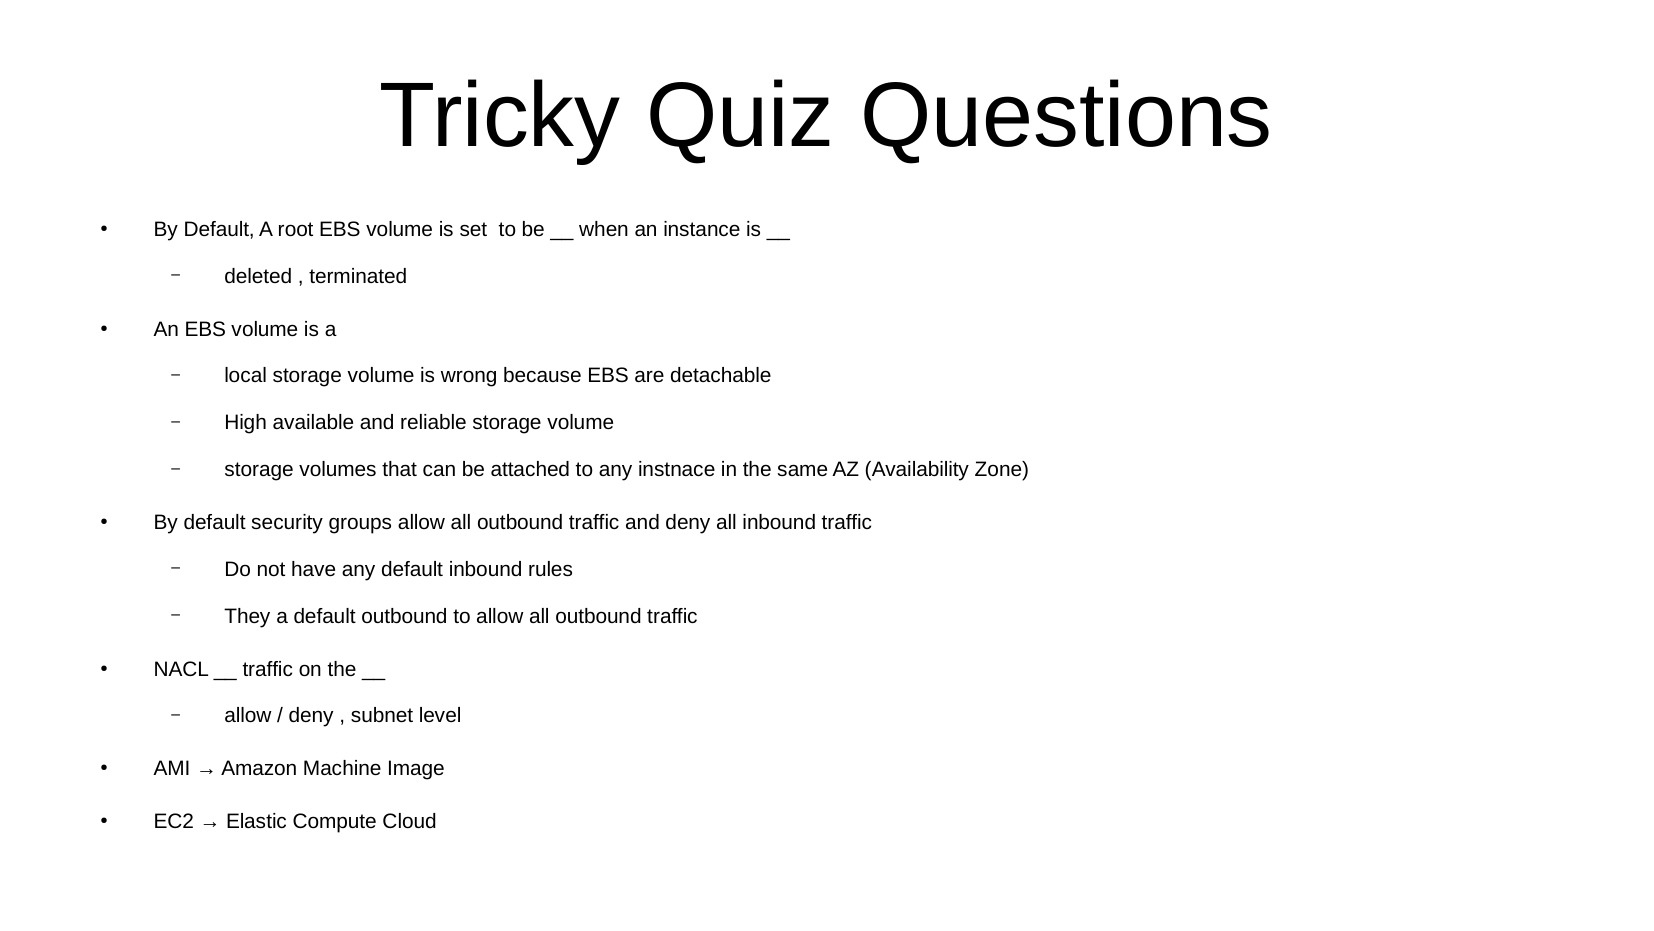

# Tricky Quiz Questions
By Default, A root EBS volume is set to be __ when an instance is __
deleted , terminated
An EBS volume is a
local storage volume is wrong because EBS are detachable
High available and reliable storage volume
storage volumes that can be attached to any instnace in the same AZ (Availability Zone)
By default security groups allow all outbound traffic and deny all inbound traffic
Do not have any default inbound rules
They a default outbound to allow all outbound traffic
NACL __ traffic on the __
allow / deny , subnet level
AMI → Amazon Machine Image
EC2 → Elastic Compute Cloud